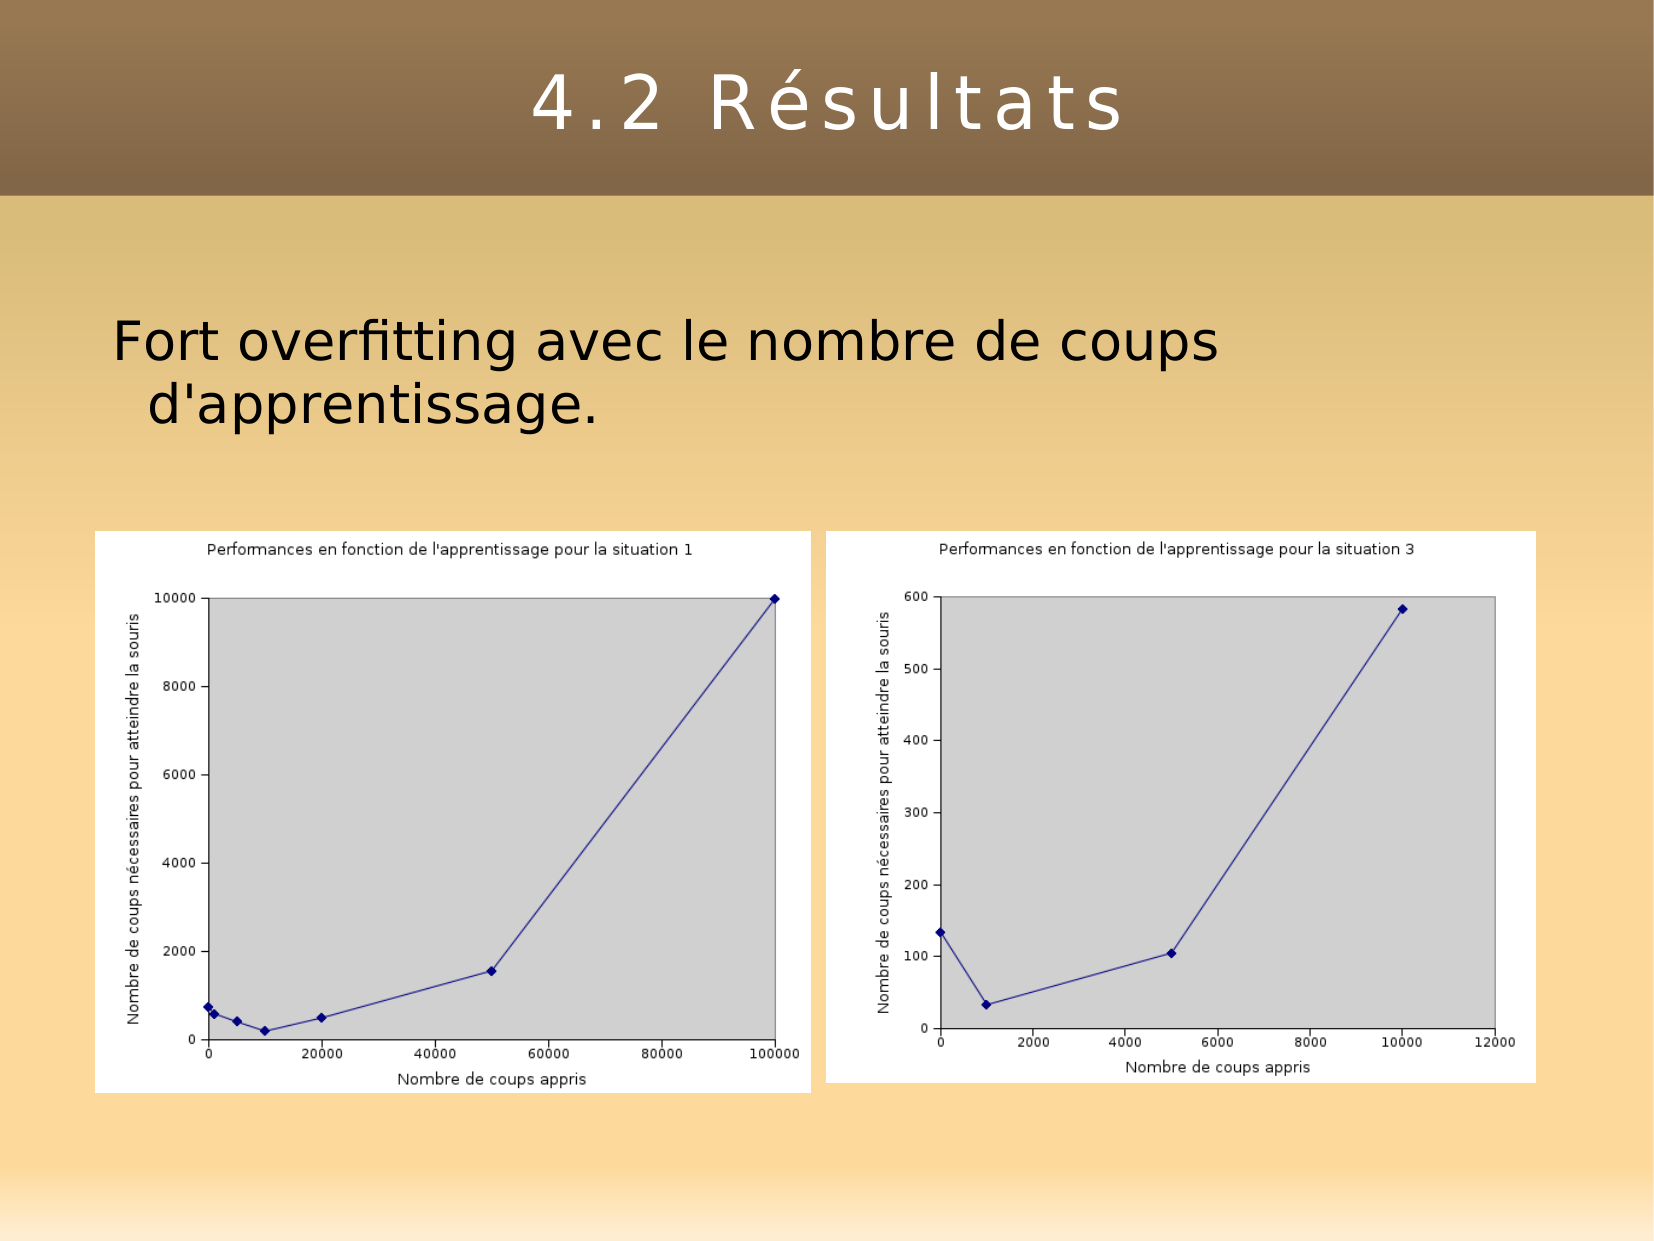

# 4.2 Résultats
Fort overfitting avec le nombre de coups d'apprentissage.